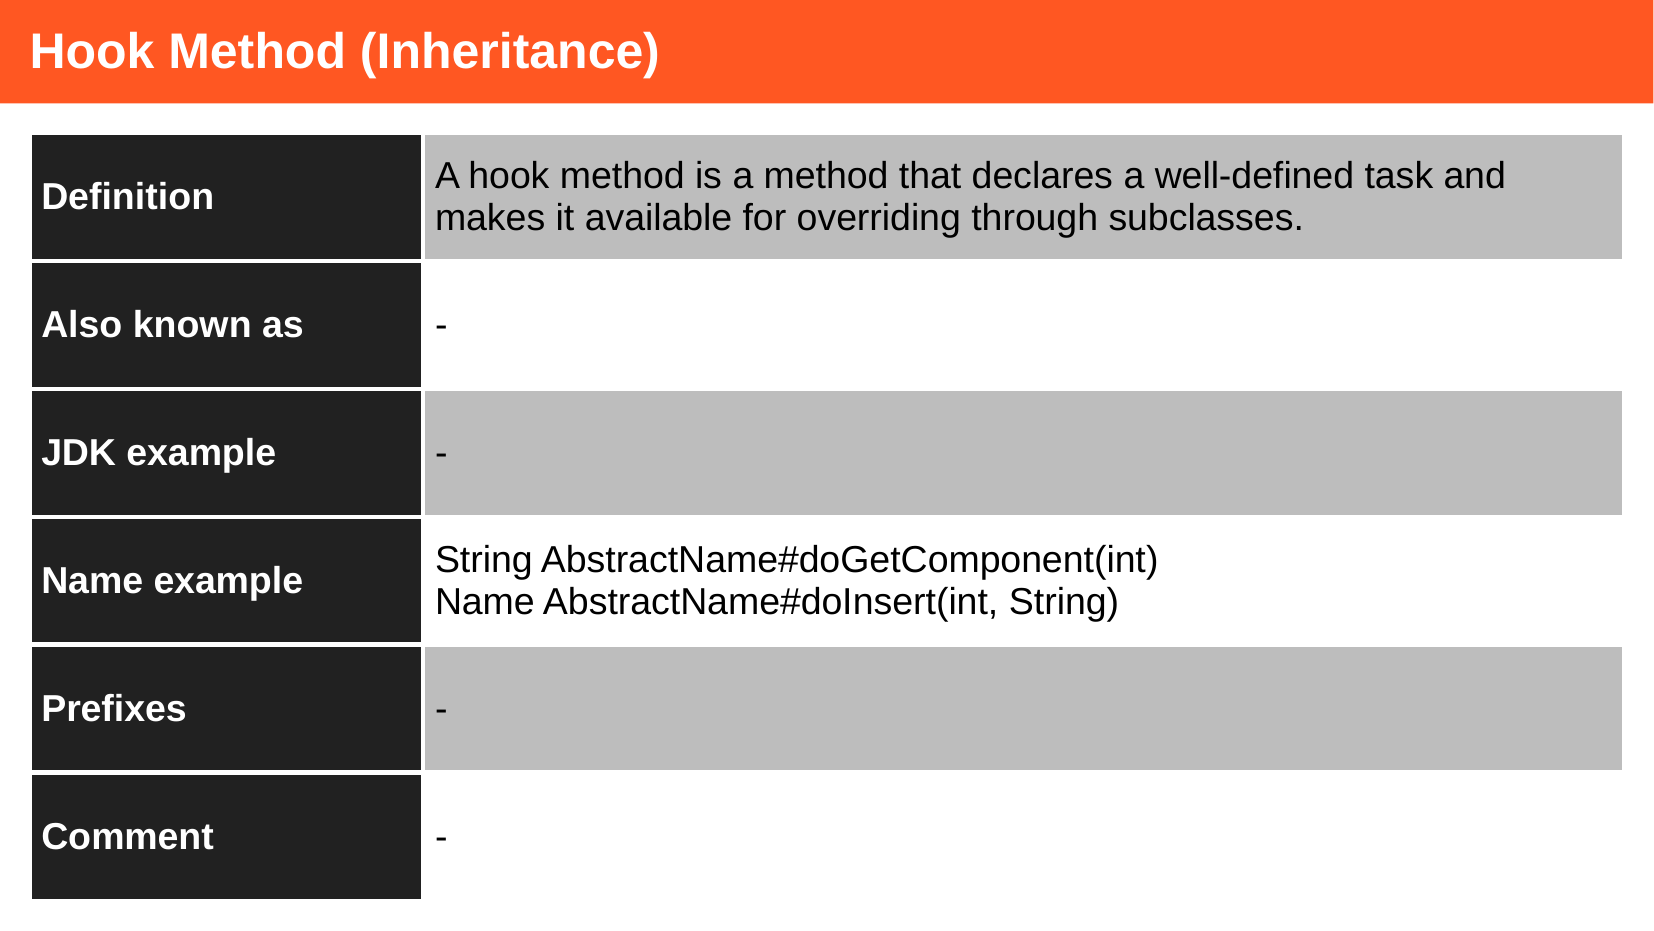

# Hook Method (Inheritance)
| Definition | A hook method is a method that declares a well-defined task and makes it available for overriding through subclasses. |
| --- | --- |
| Also known as | - |
| JDK example | - |
| Name example | String AbstractName#doGetComponent(int) Name AbstractName#doInsert(int, String) |
| Prefixes | - |
| Comment | - |
Advanced Design and Programming
46
© 2022 Dirk Riehle - Some Rights Reserved